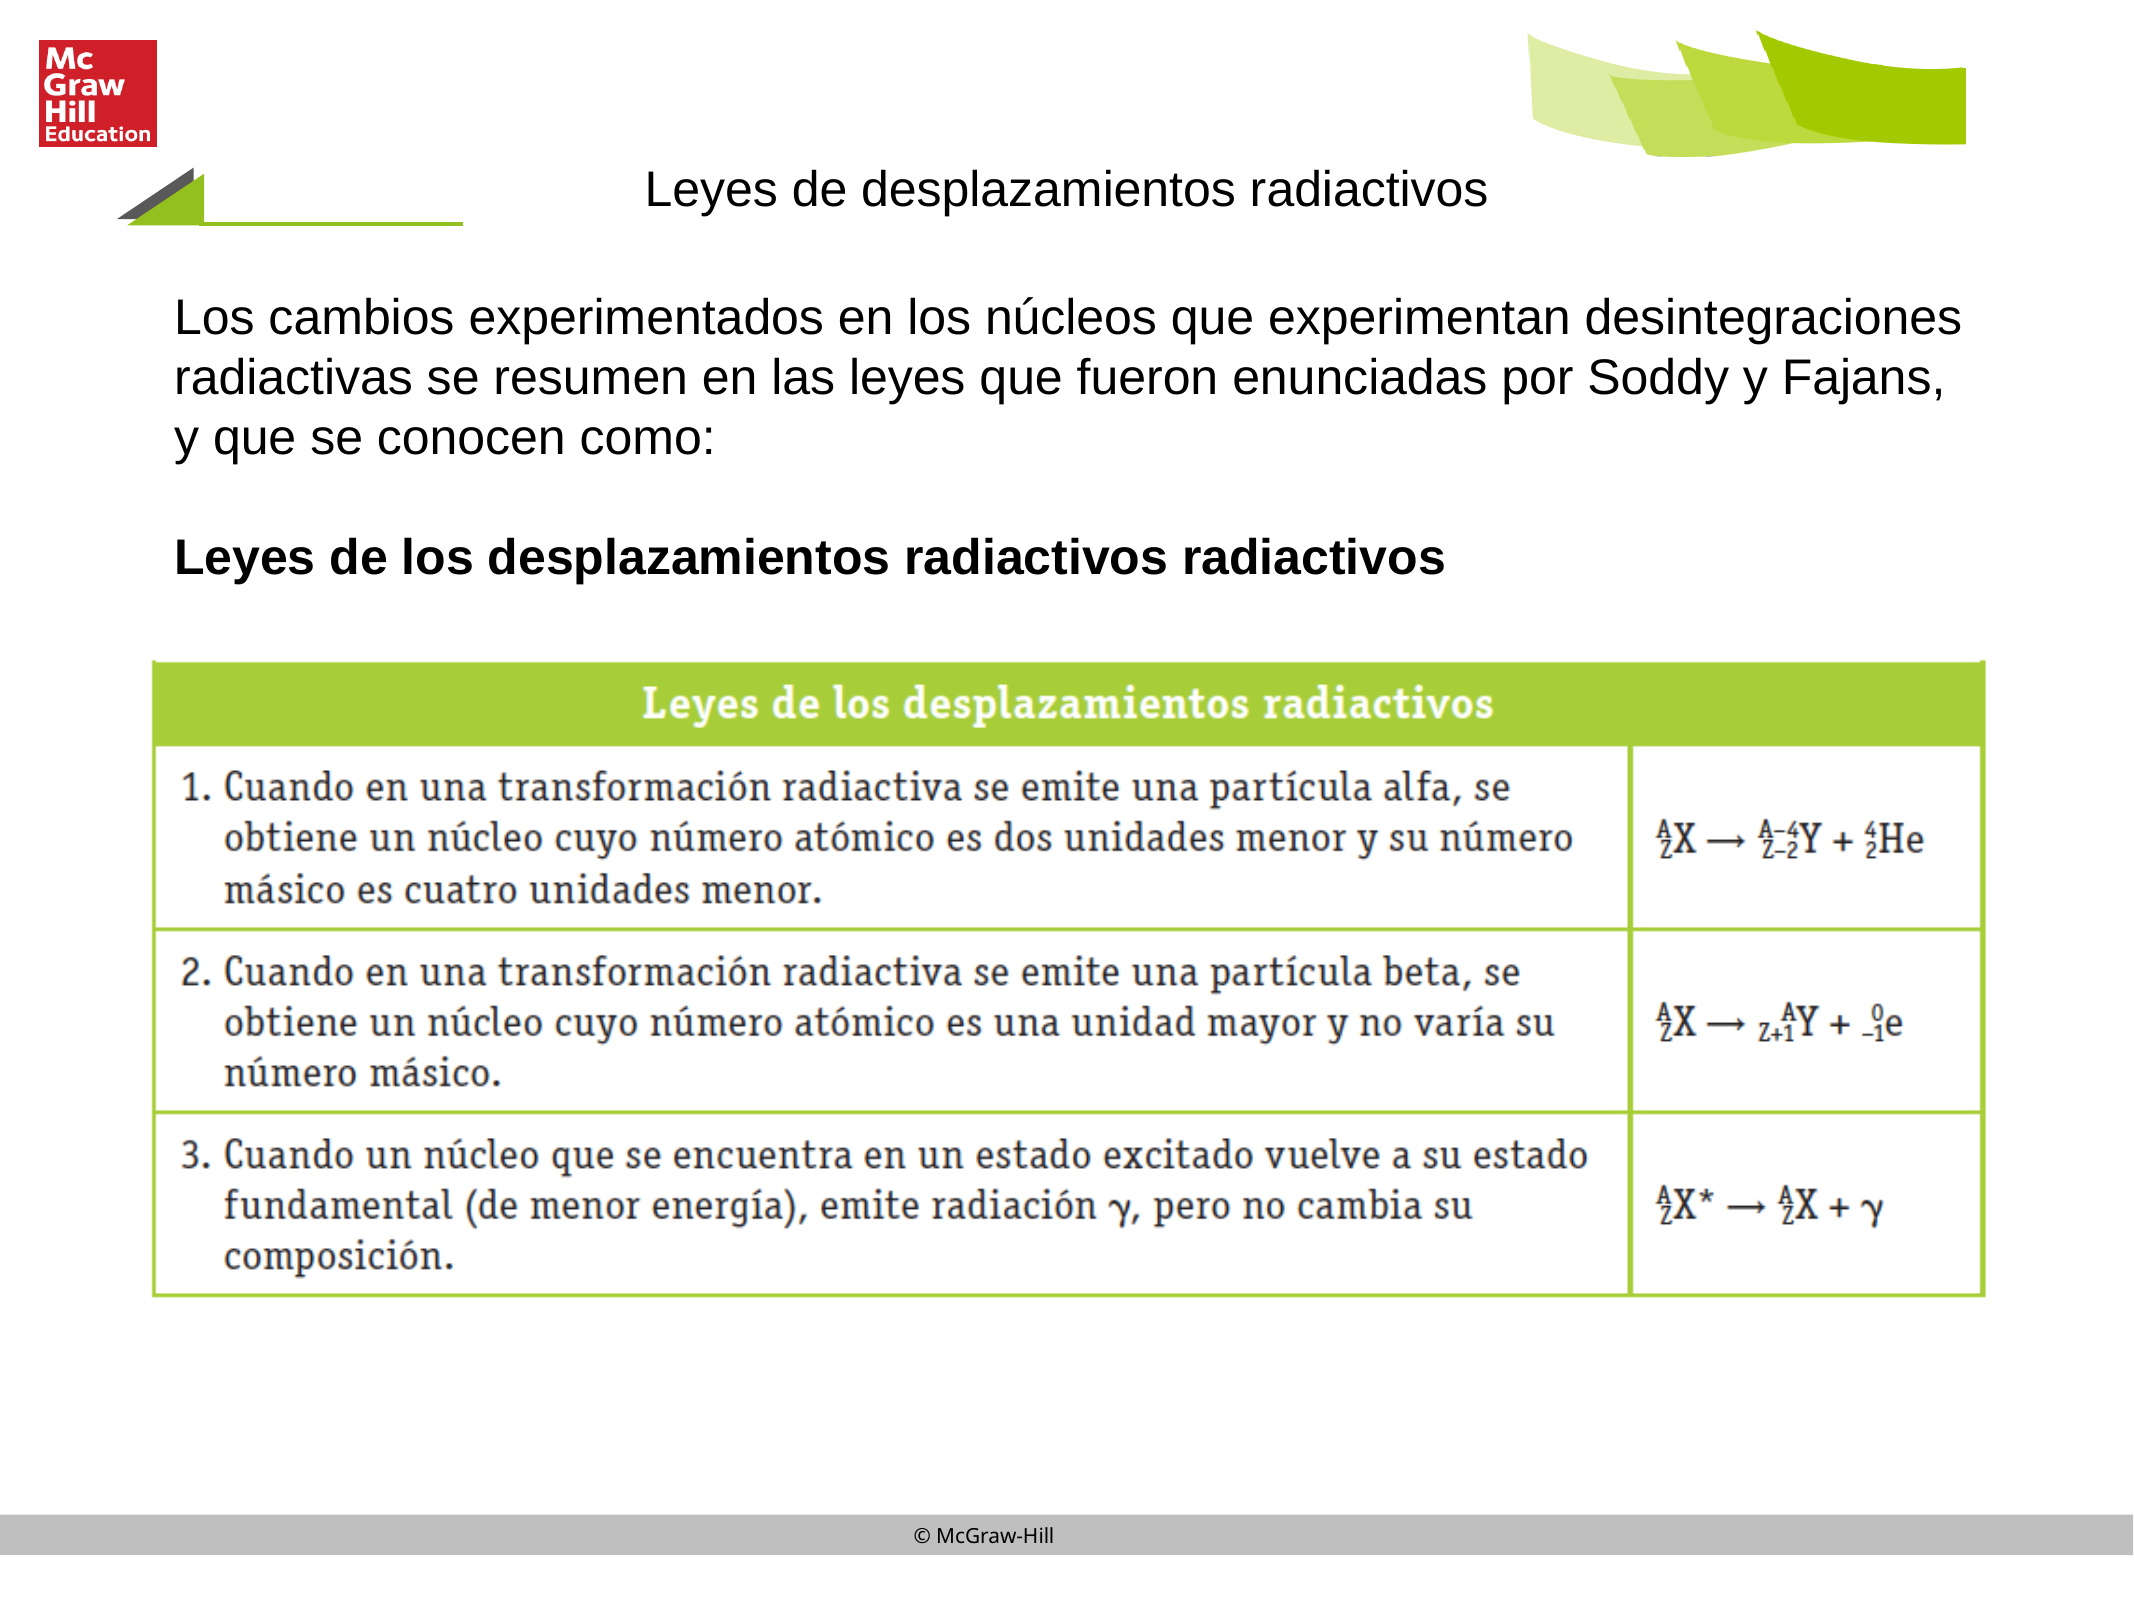

Leyes de desplazamientos radiactivos
Los cambios experimentados en los núcleos que experimentan desintegraciones radiactivas se resumen en las leyes que fueron enunciadas por Soddy y Fajans, y que se conocen como:
Leyes de los desplazamientos radiactivos radiactivos
© McGraw-Hill